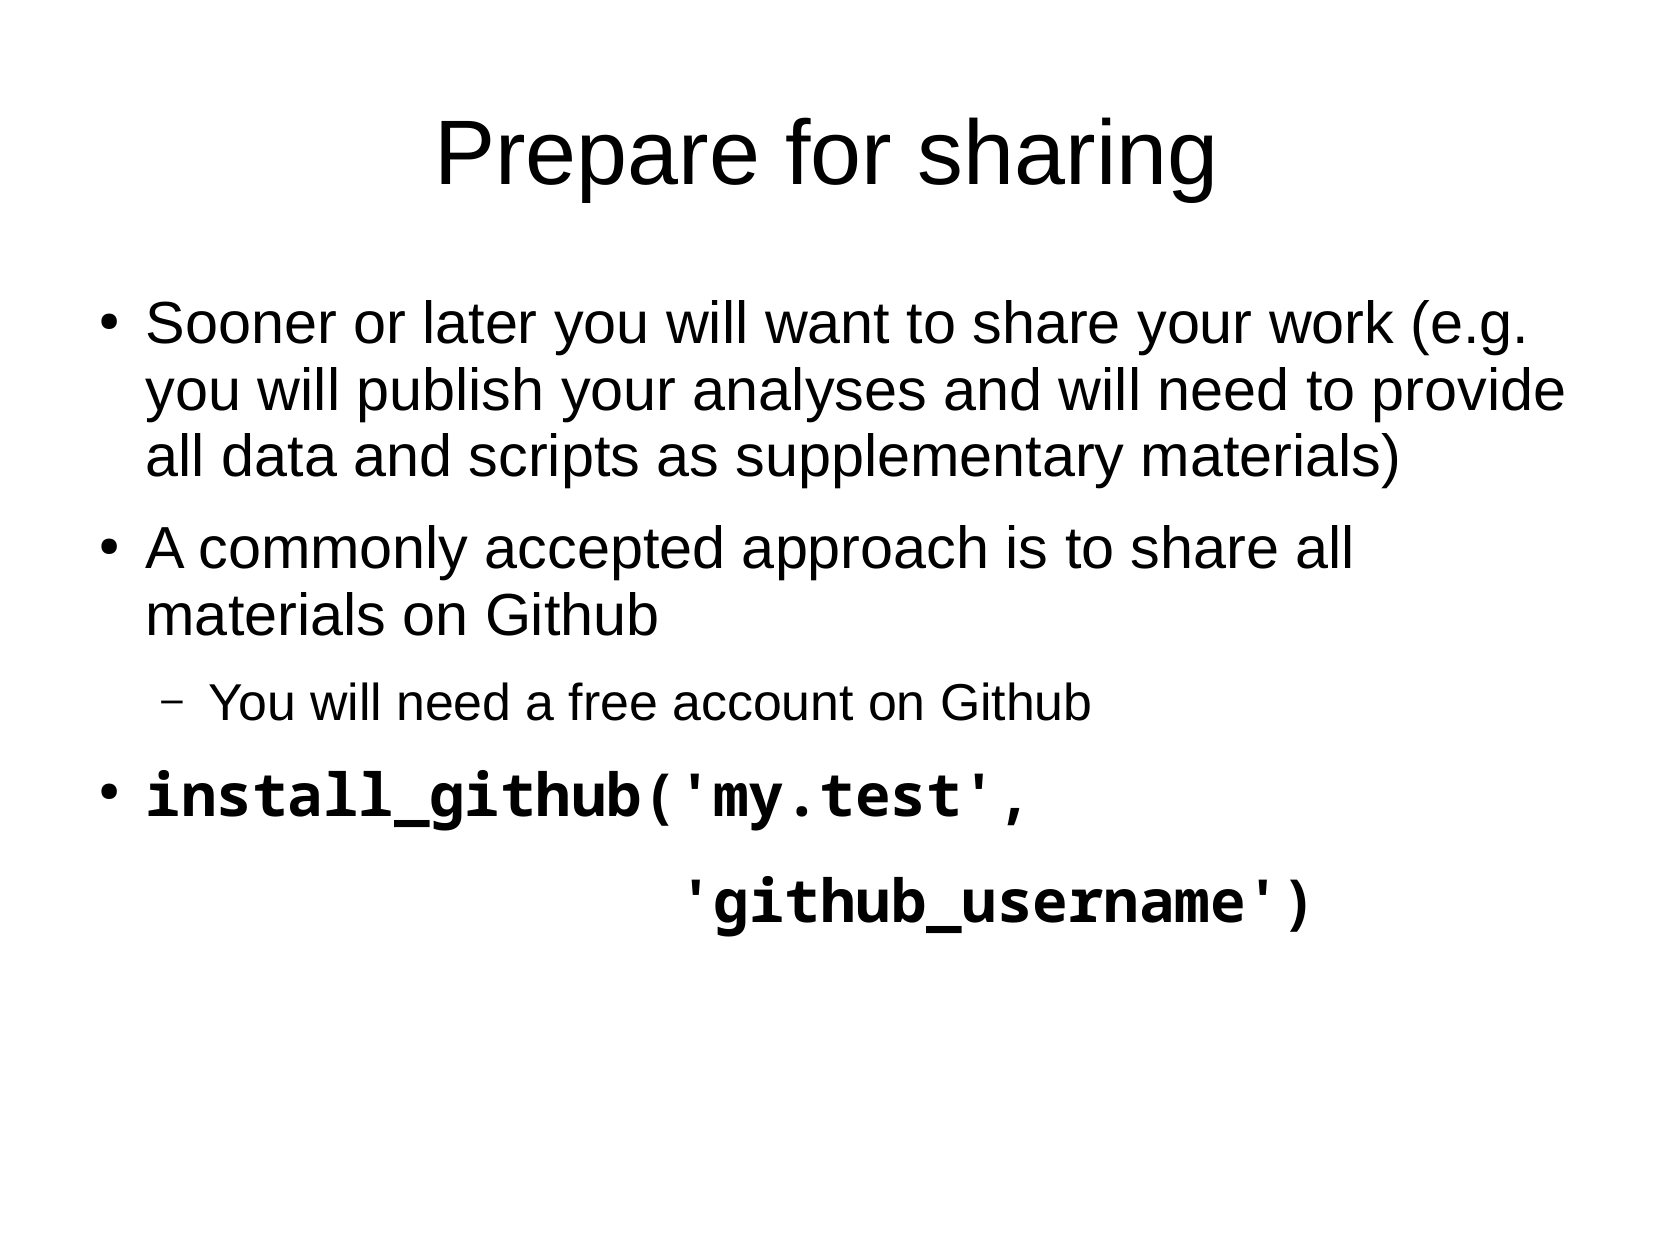

# Prepare for sharing
Sooner or later you will want to share your work (e.g. you will publish your analyses and will need to provide all data and scripts as supplementary materials)
A commonly accepted approach is to share all materials on Github
You will need a free account on Github
install_github('my.test',
 'github_username')